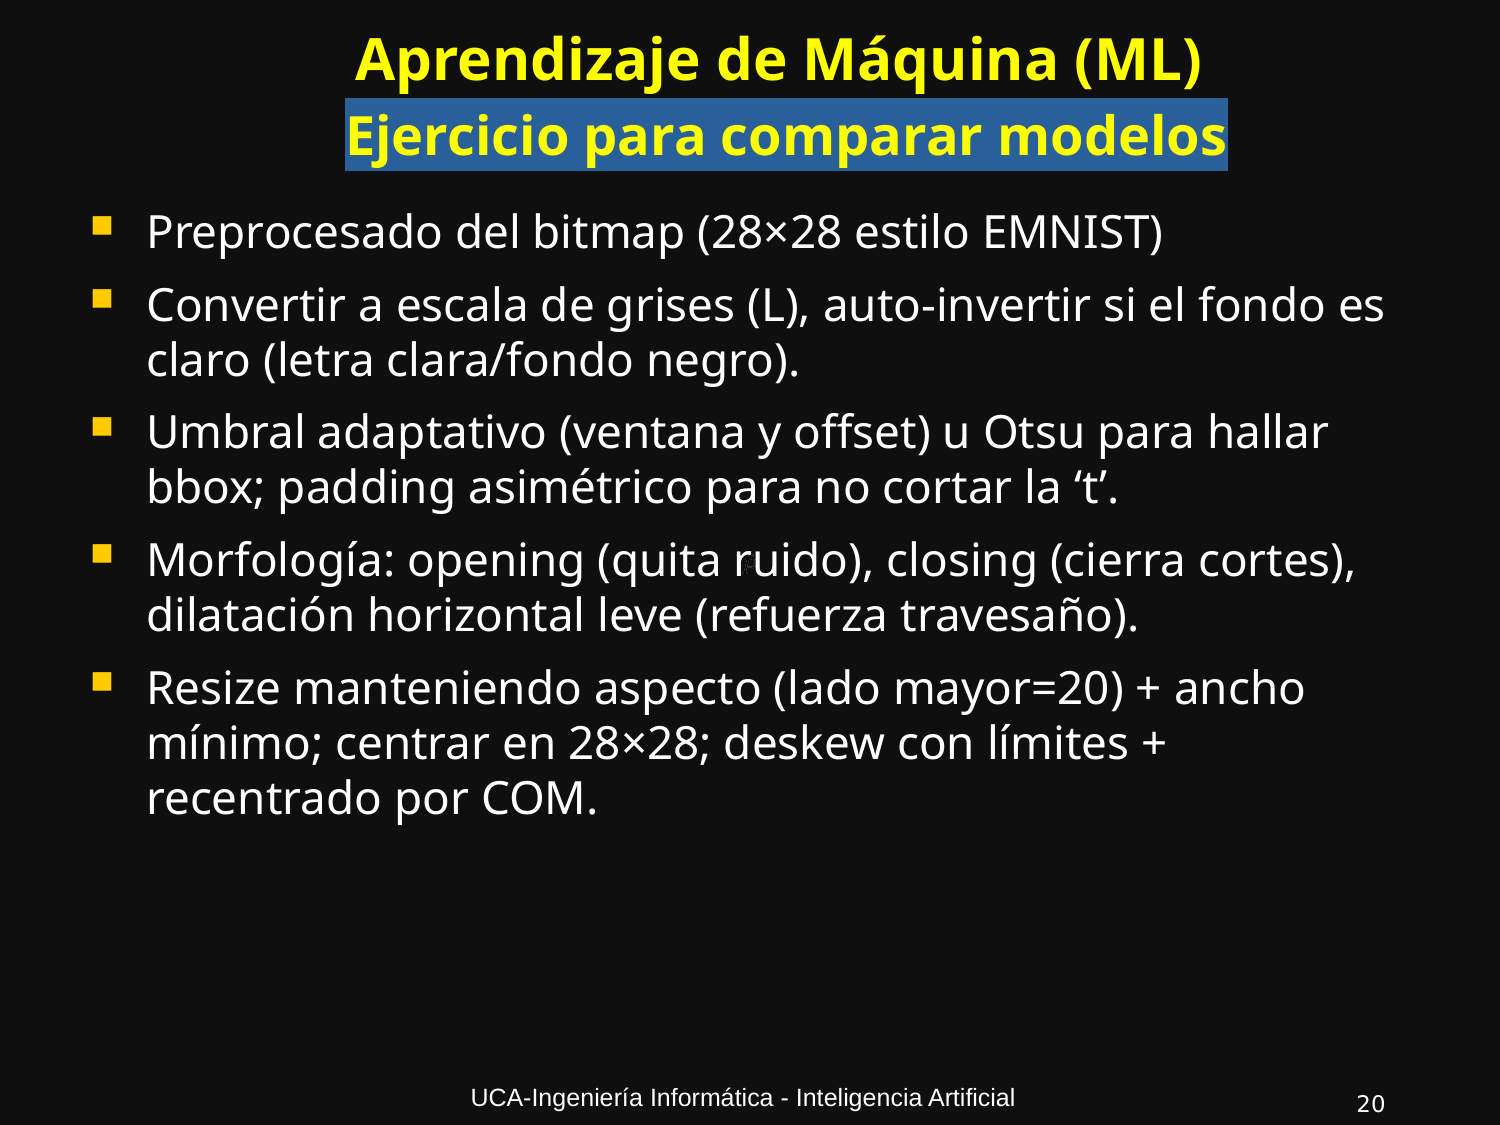

# Aprendizaje de Máquina (ML) Ejercicio para comparar modelos
Preprocesado del bitmap (28×28 estilo EMNIST)
Convertir a escala de grises (L), auto-invertir si el fondo es claro (letra clara/fondo negro).
Umbral adaptativo (ventana y offset) u Otsu para hallar bbox; padding asimétrico para no cortar la ‘t’.
Morfología: opening (quita ruido), closing (cierra cortes), dilatación horizontal leve (refuerza travesaño).
Resize manteniendo aspecto (lado mayor=20) + ancho mínimo; centrar en 28×28; deskew con límites + recentrado por COM.